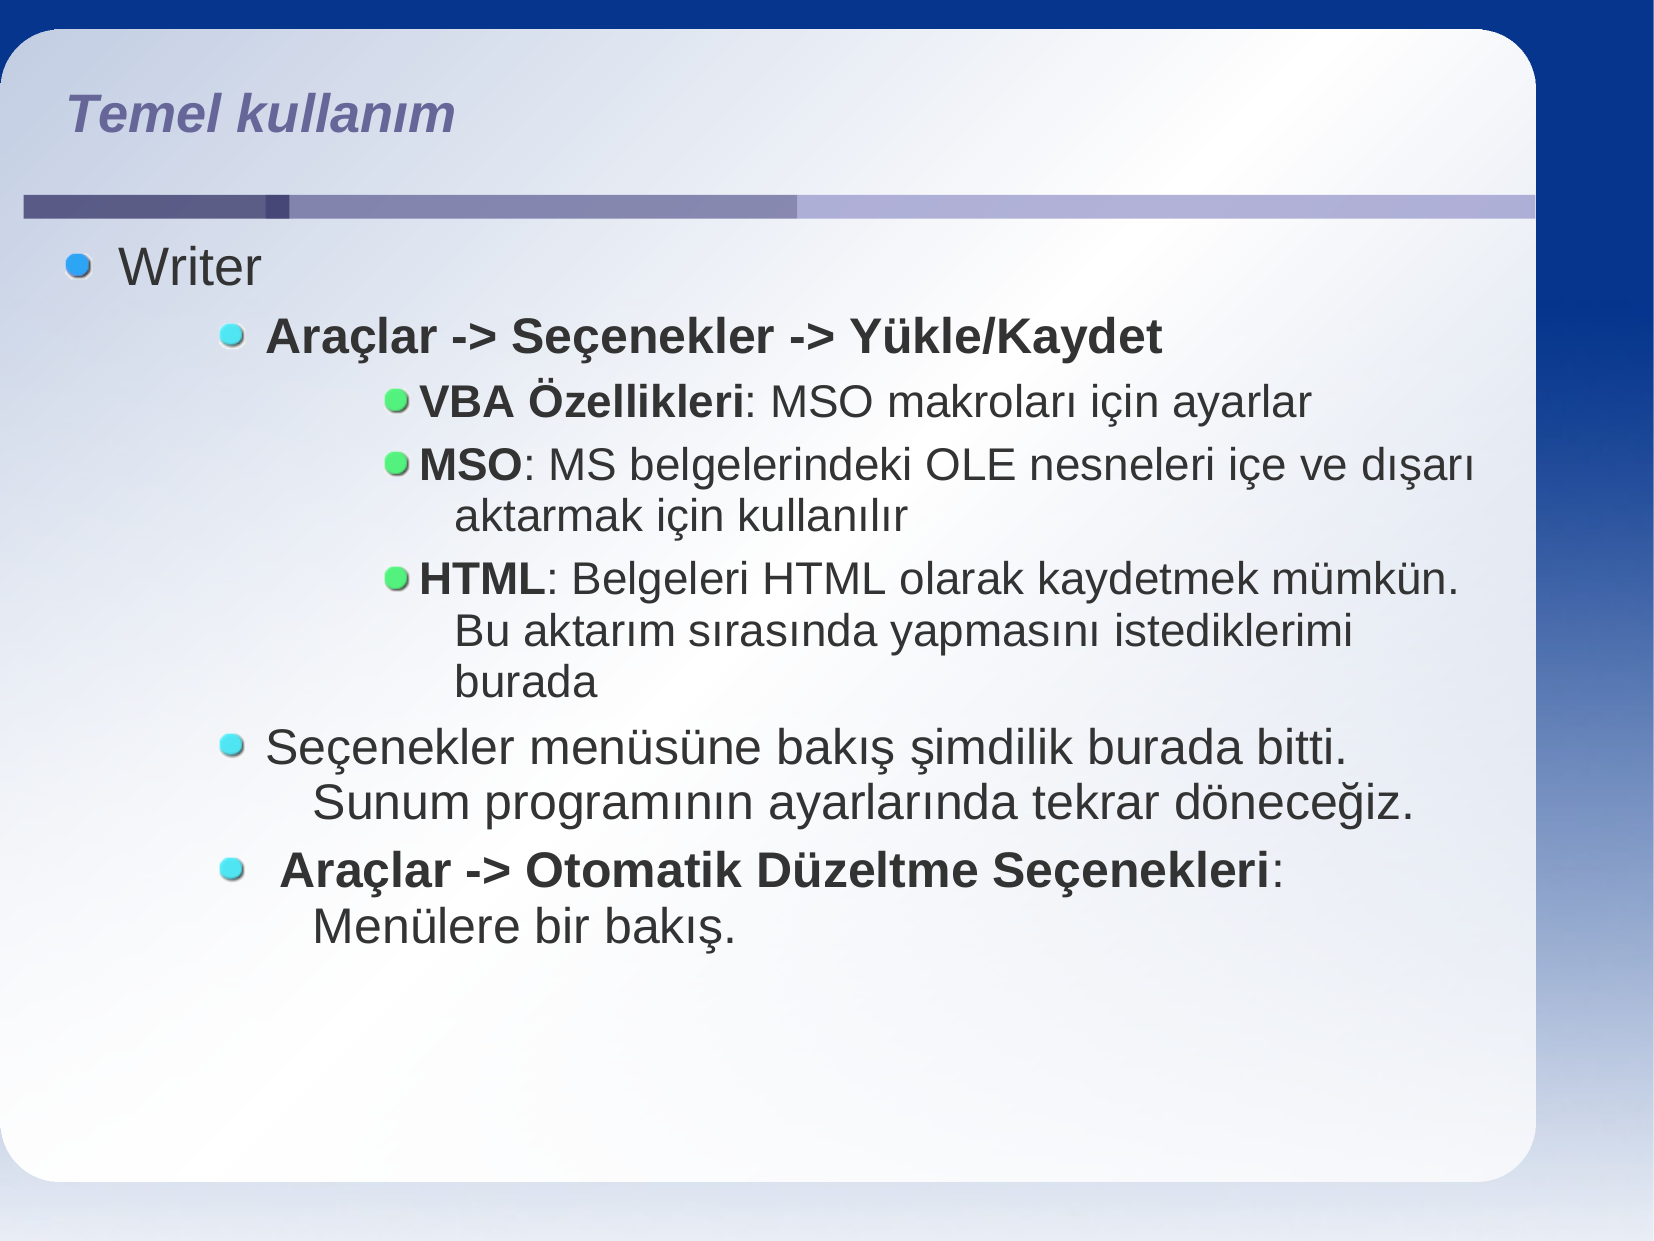

# Temel kullanım
Writer
Araçlar -> Seçenekler -> Yükle/Kaydet
VBA Özellikleri: MSO makroları için ayarlar
MSO: MS belgelerindeki OLE nesneleri içe ve dışarı aktarmak için kullanılır
HTML: Belgeleri HTML olarak kaydetmek mümkün. Bu aktarım sırasında yapmasını istediklerimi burada
Seçenekler menüsüne bakış şimdilik burada bitti. Sunum programının ayarlarında tekrar döneceğiz.
 Araçlar -> Otomatik Düzeltme Seçenekleri: Menülere bir bakış.